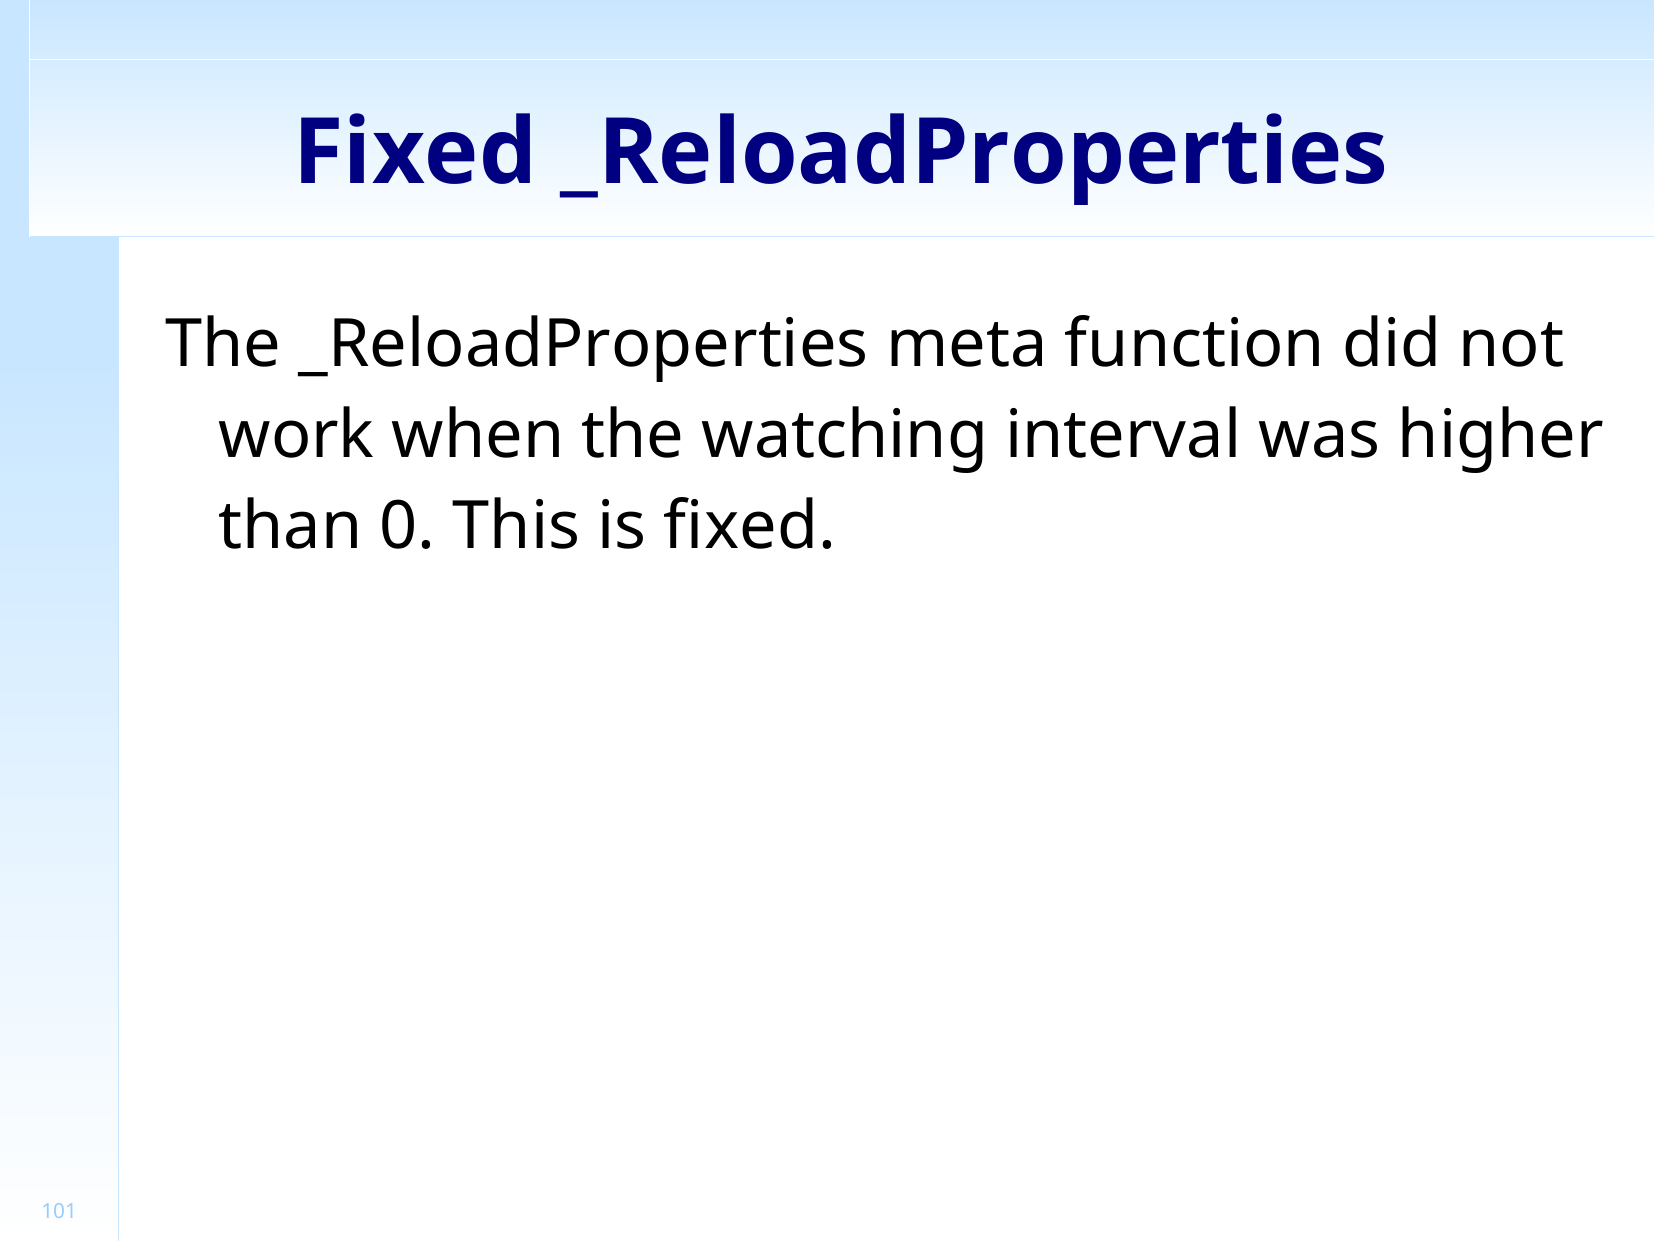

# Fixed _ReloadProperties
The _ReloadProperties meta function did not work when the watching interval was higher than 0. This is fixed.